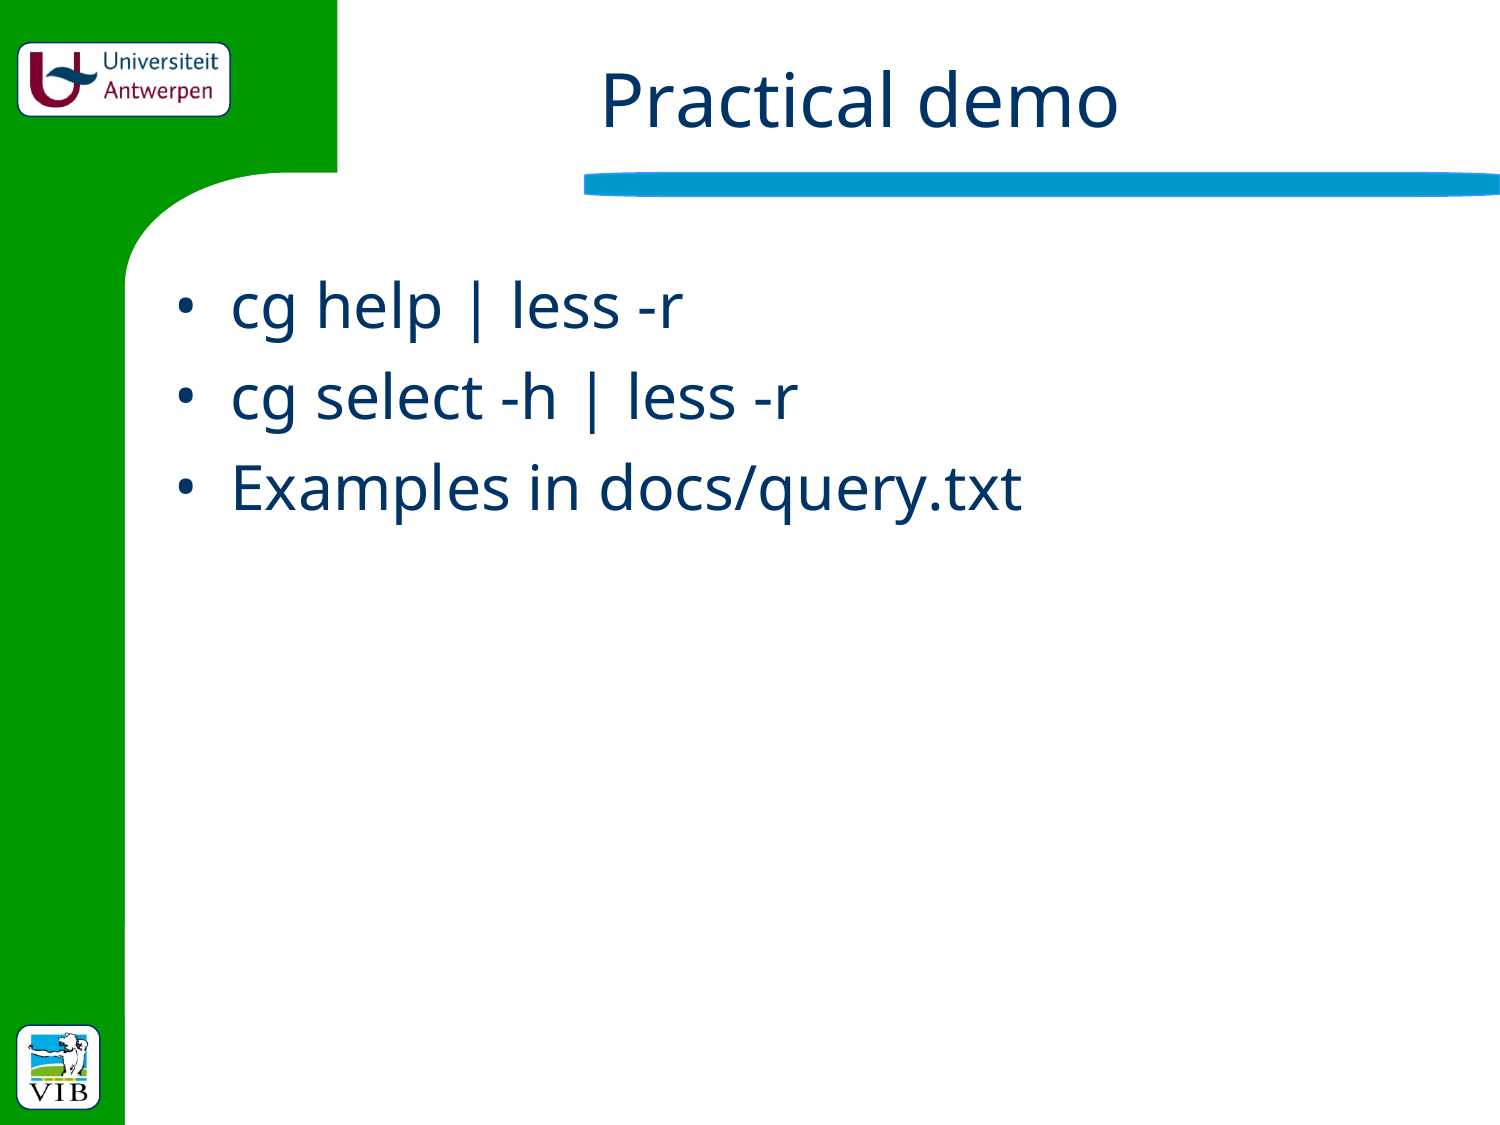

# Practical demo
cg help | less -r
cg select -h | less -r
Examples in docs/query.txt